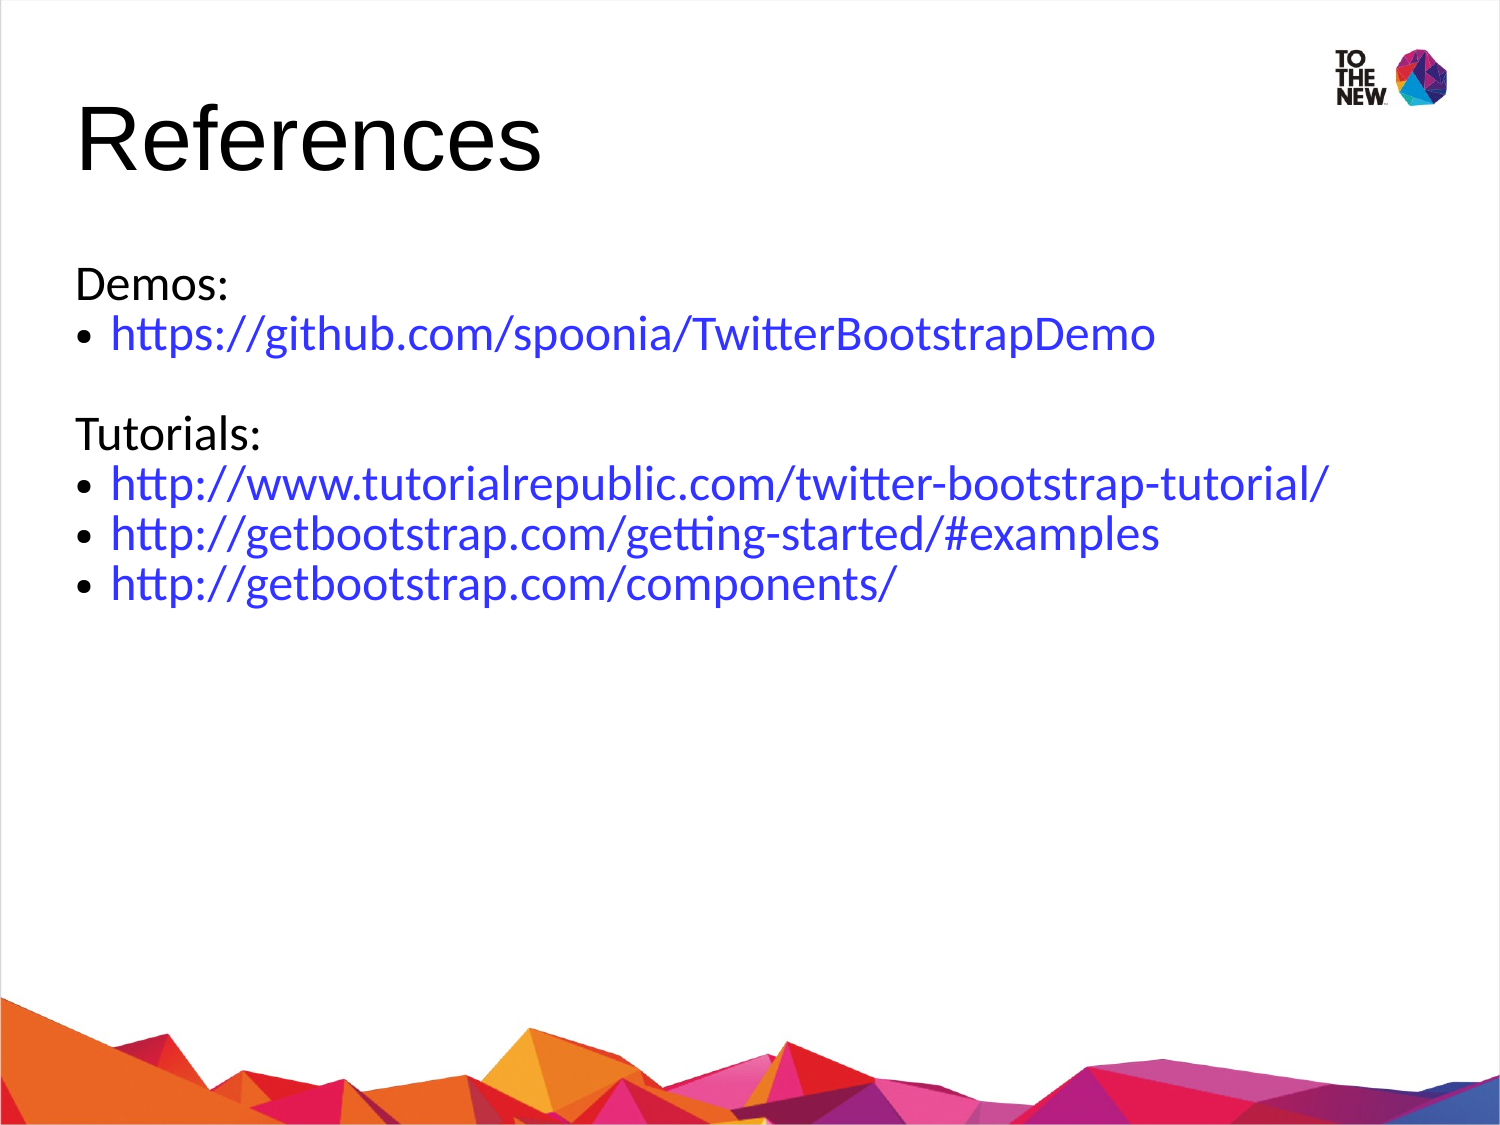

# References
Demos:
https://github.com/spoonia/TwitterBootstrapDemo
Tutorials:
http://www.tutorialrepublic.com/twitter-bootstrap-tutorial/
http://getbootstrap.com/getting-started/#examples
http://getbootstrap.com/components/